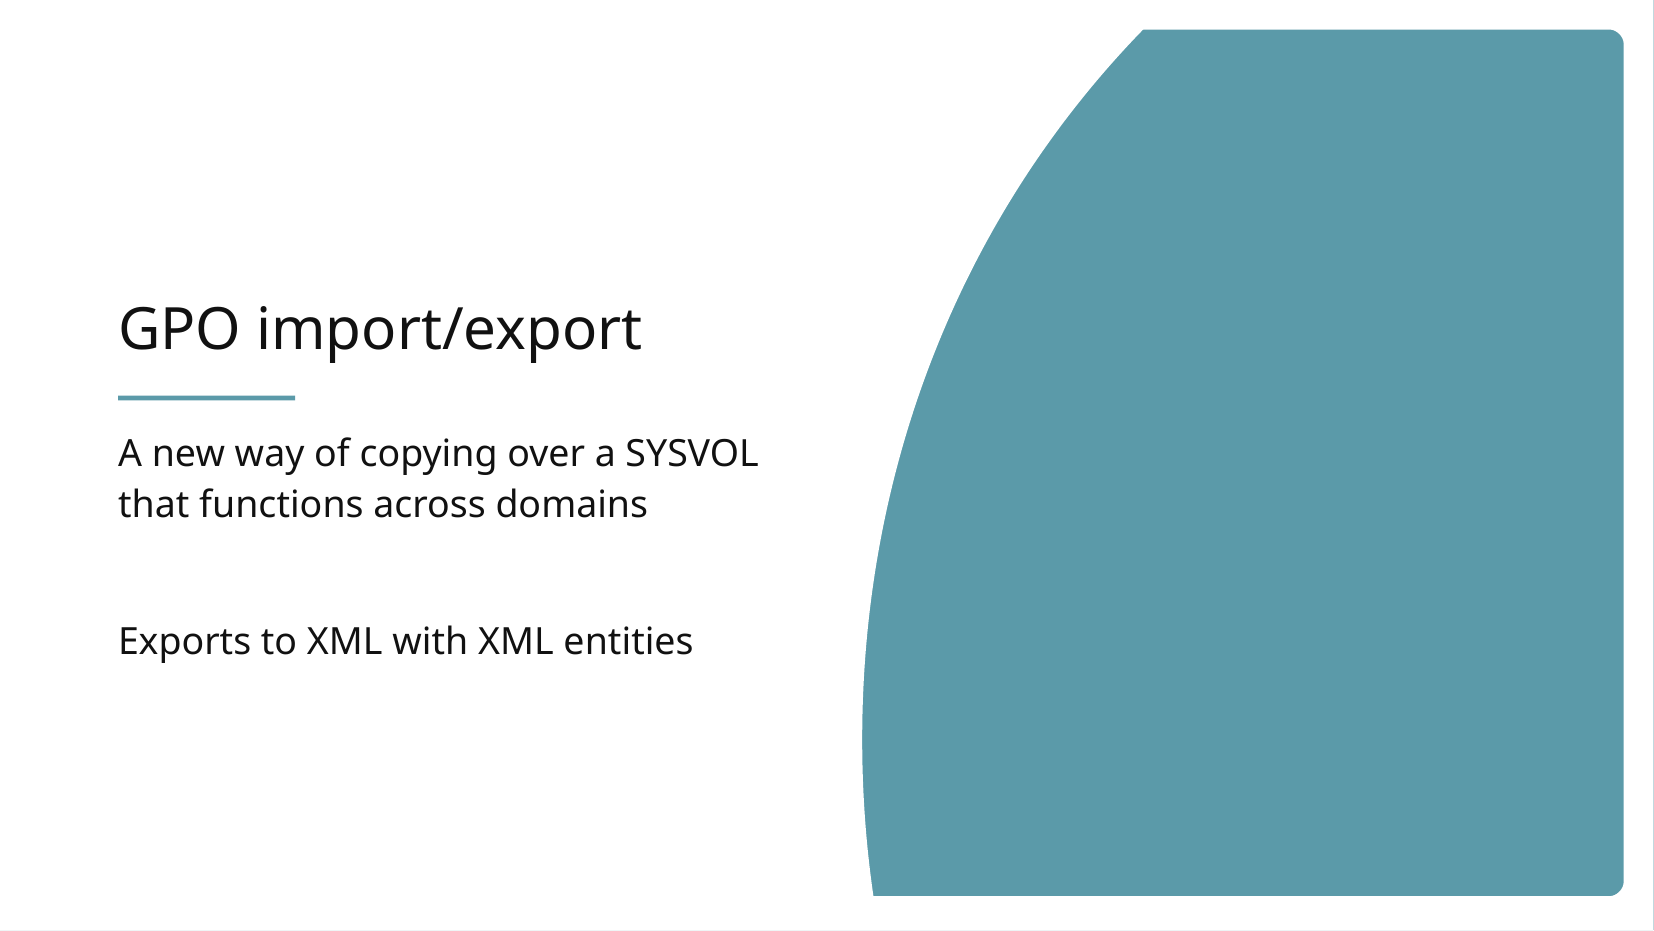

# GPO import/export
A new way of copying over a SYSVOL that functions across domains
Exports to XML with XML entities